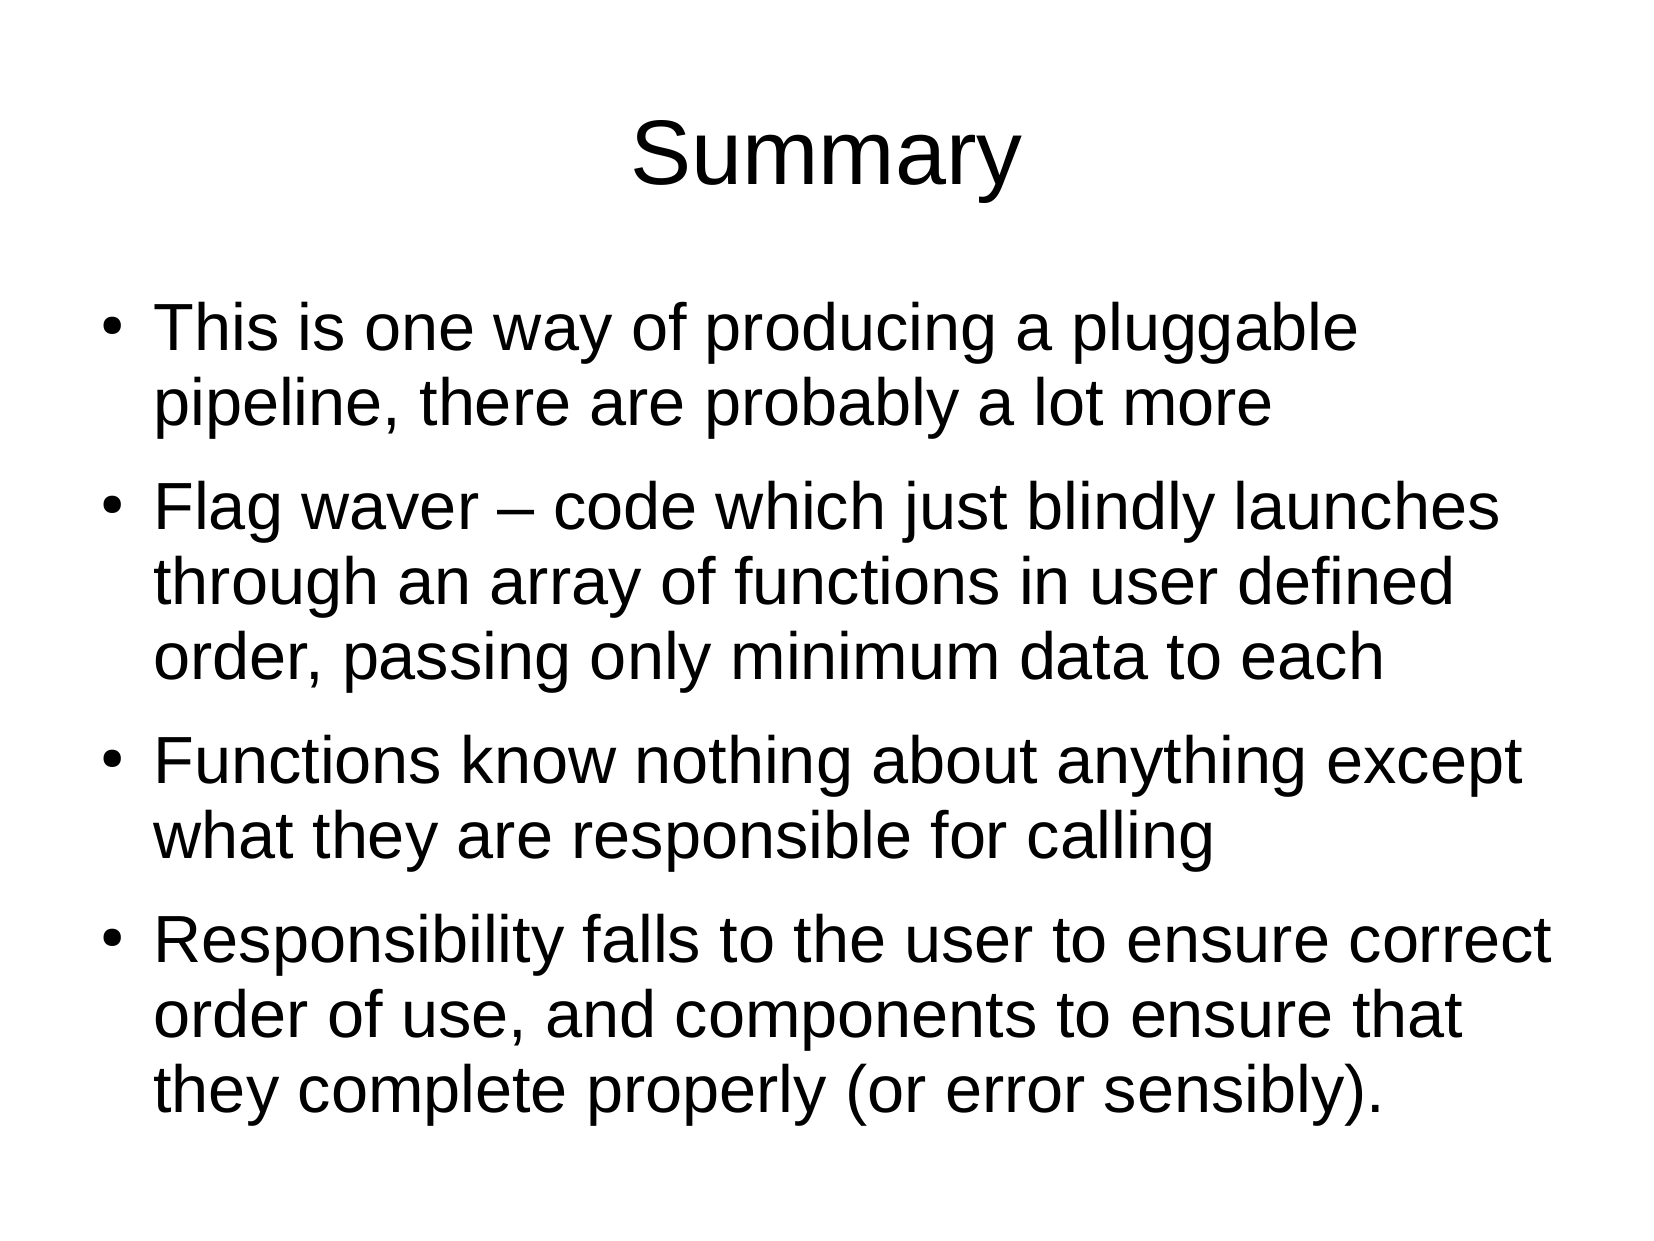

# Summary
This is one way of producing a pluggable pipeline, there are probably a lot more
Flag waver – code which just blindly launches through an array of functions in user defined order, passing only minimum data to each
Functions know nothing about anything except what they are responsible for calling
Responsibility falls to the user to ensure correct order of use, and components to ensure that they complete properly (or error sensibly).